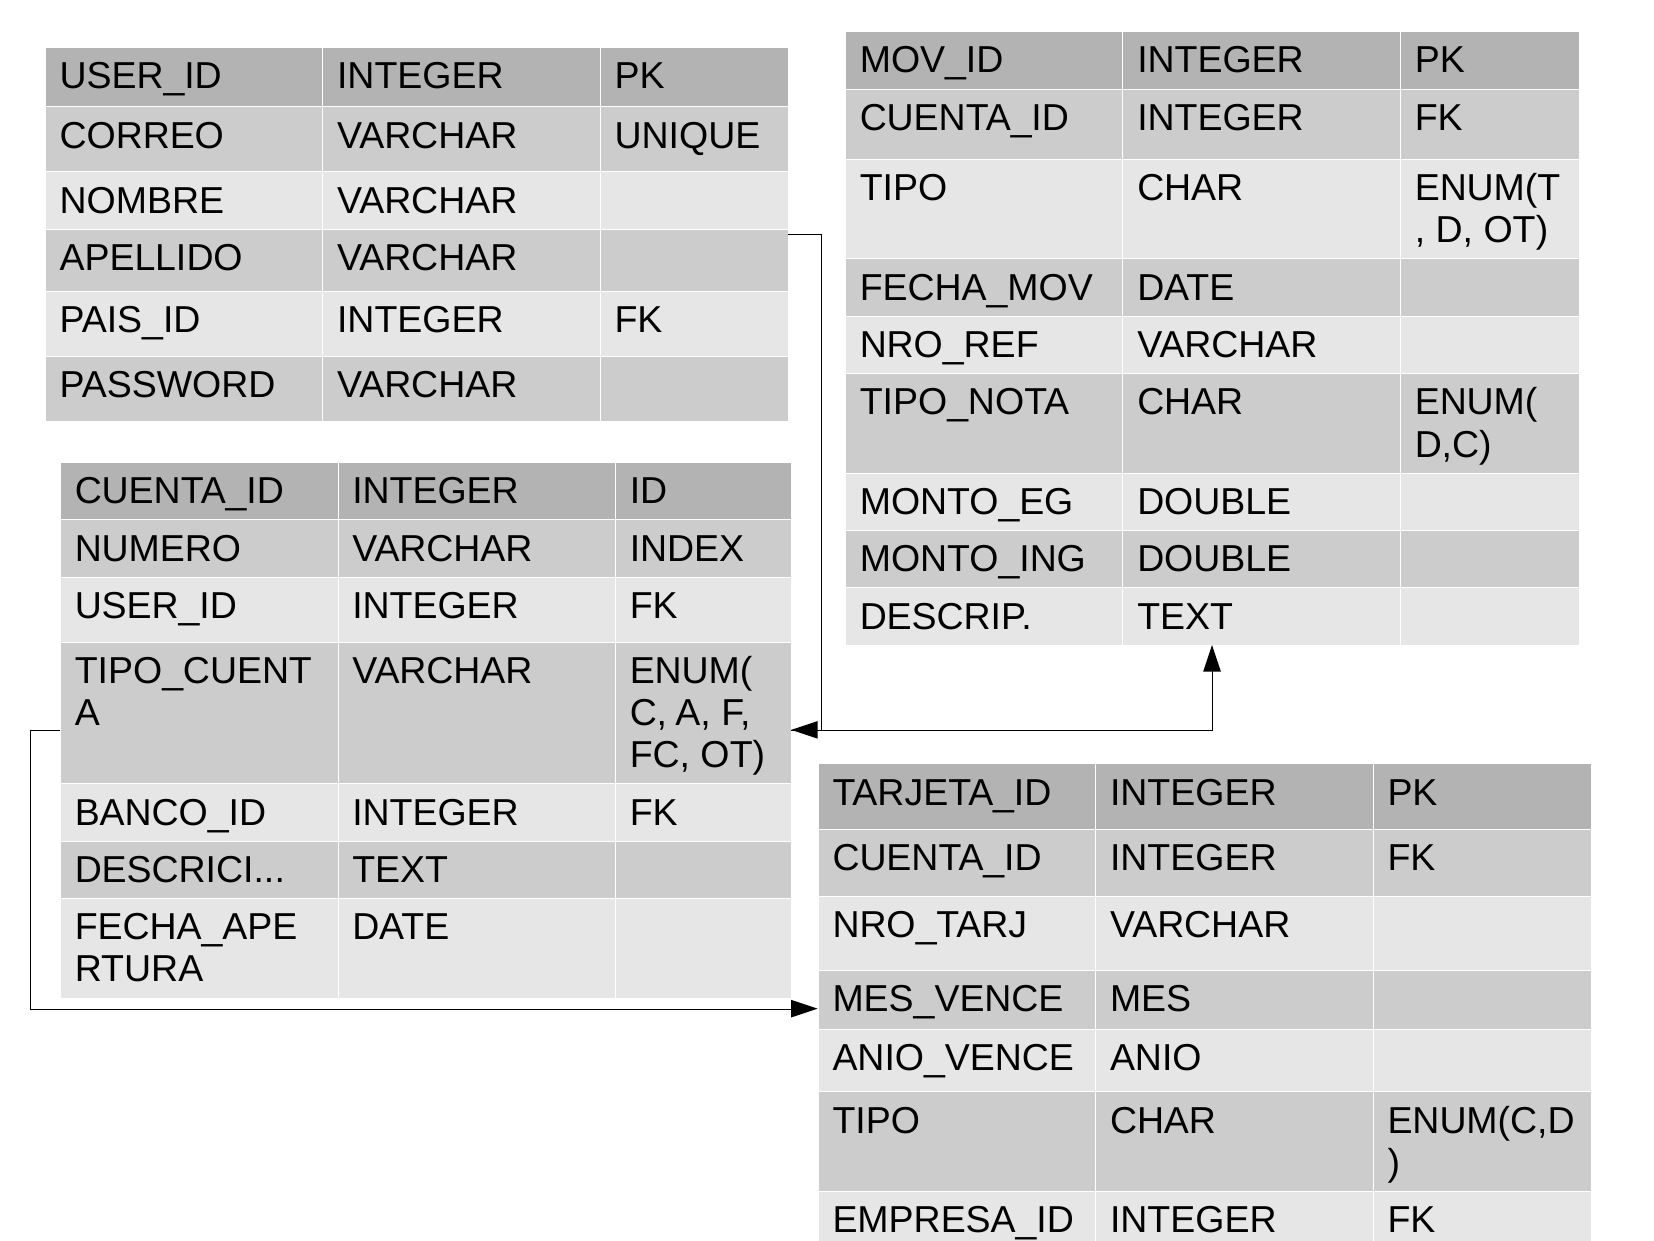

| MOV\_ID | INTEGER | PK |
| --- | --- | --- |
| CUENTA\_ID | INTEGER | FK |
| TIPO | CHAR | ENUM(T, D, OT) |
| FECHA\_MOV | DATE | |
| NRO\_REF | VARCHAR | |
| TIPO\_NOTA | CHAR | ENUM(D,C) |
| MONTO\_EG | DOUBLE | |
| MONTO\_ING | DOUBLE | |
| DESCRIP. | TEXT | |
| USER\_ID | INTEGER | PK |
| --- | --- | --- |
| CORREO | VARCHAR | UNIQUE |
| NOMBRE | VARCHAR | |
| APELLIDO | VARCHAR | |
| PAIS\_ID | INTEGER | FK |
| PASSWORD | VARCHAR | |
| CUENTA\_ID | INTEGER | ID |
| --- | --- | --- |
| NUMERO | VARCHAR | INDEX |
| USER\_ID | INTEGER | FK |
| TIPO\_CUENTA | VARCHAR | ENUM(C, A, F, FC, OT) |
| BANCO\_ID | INTEGER | FK |
| DESCRICI... | TEXT | |
| FECHA\_APERTURA | DATE | |
| TARJETA\_ID | INTEGER | PK |
| --- | --- | --- |
| CUENTA\_ID | INTEGER | FK |
| NRO\_TARJ | VARCHAR | |
| MES\_VENCE | MES | |
| ANIO\_VENCE | ANIO | |
| TIPO | CHAR | ENUM(C,D) |
| EMPRESA\_ID | INTEGER | FK |